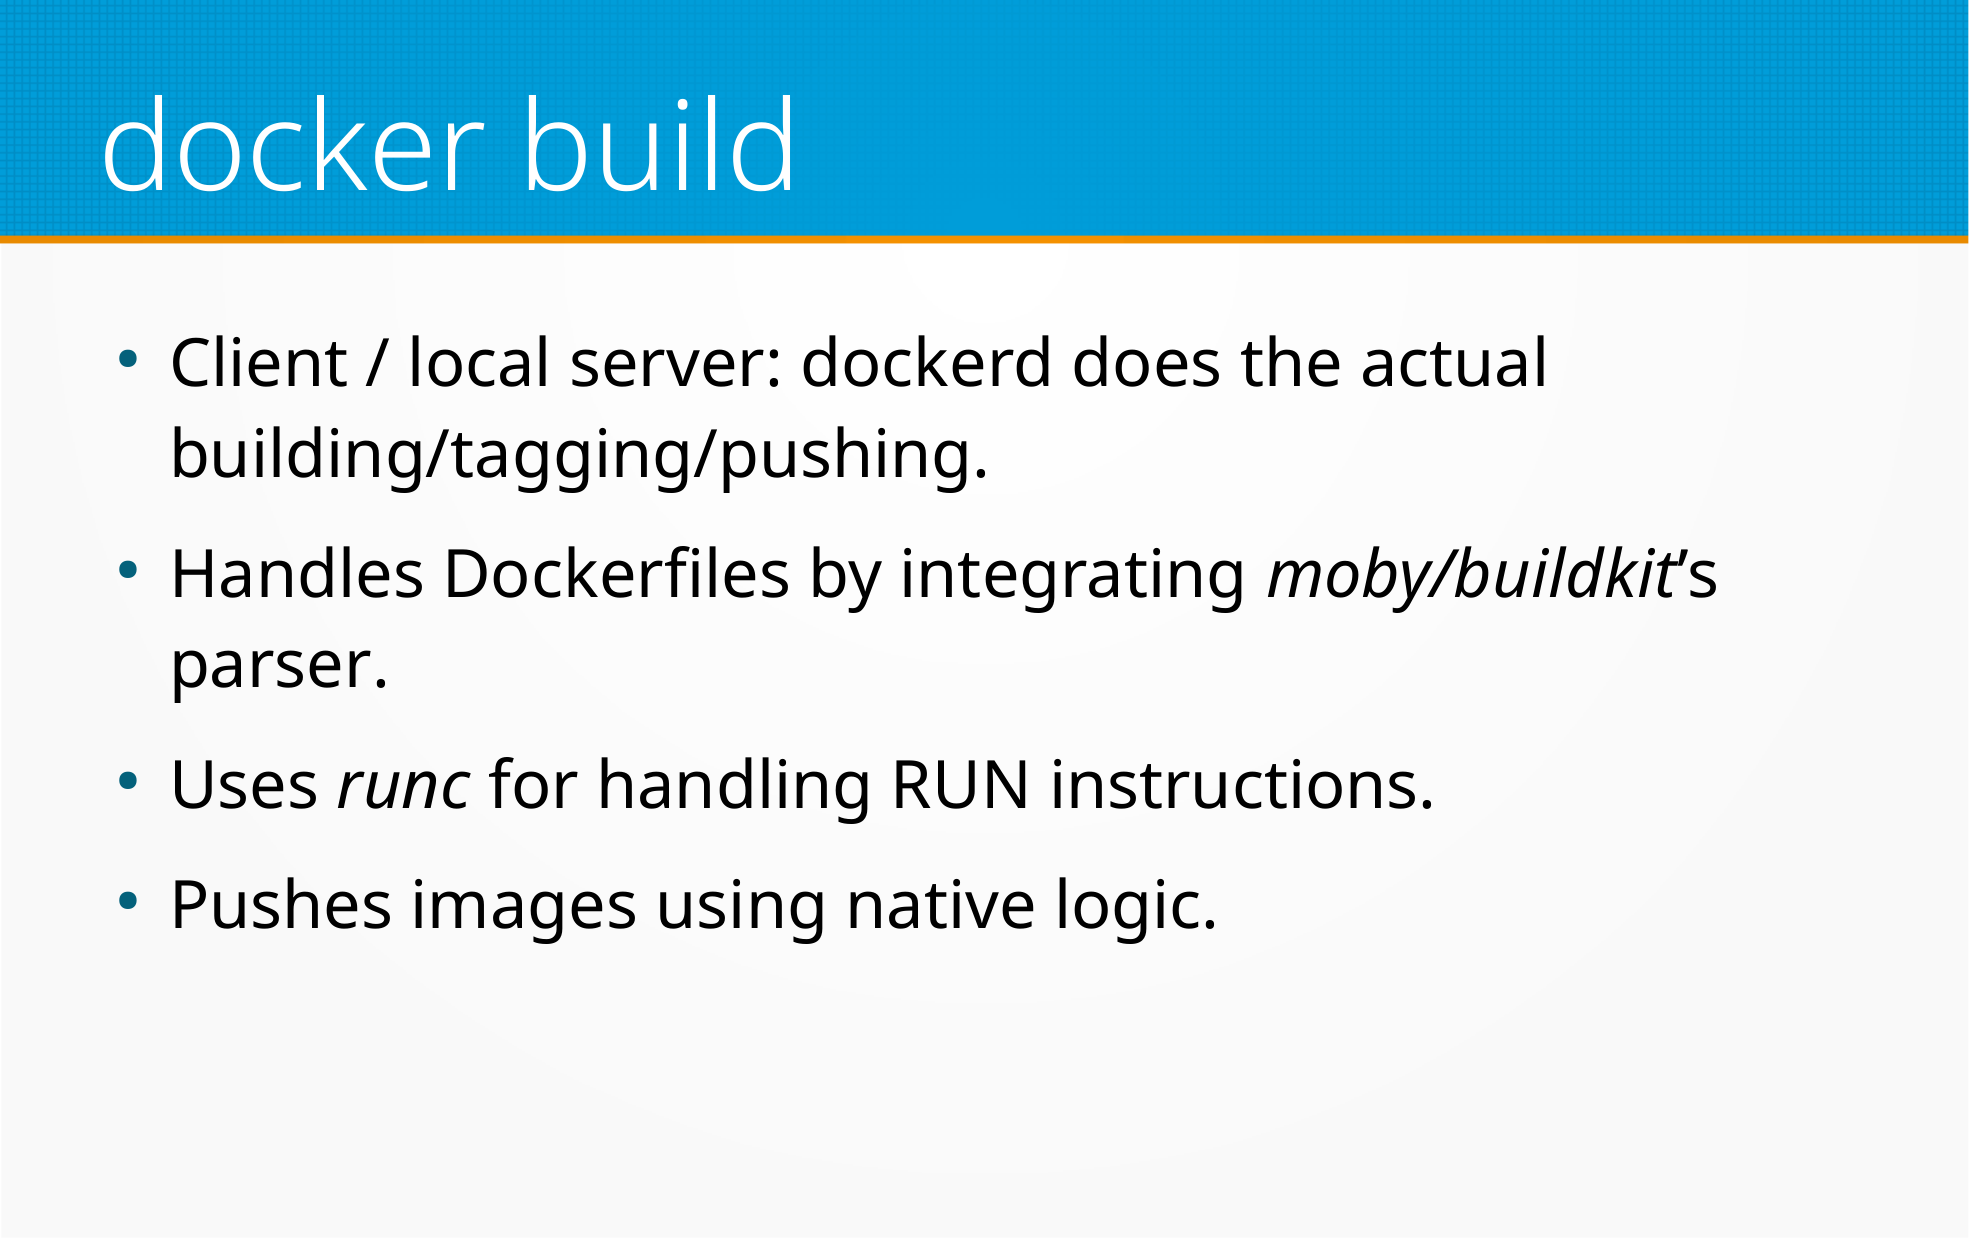

# docker build
Client / local server: dockerd does the actual building/tagging/pushing.
Handles Dockerfiles by integrating moby/buildkit’s parser.
Uses runc for handling RUN instructions.
Pushes images using native logic.